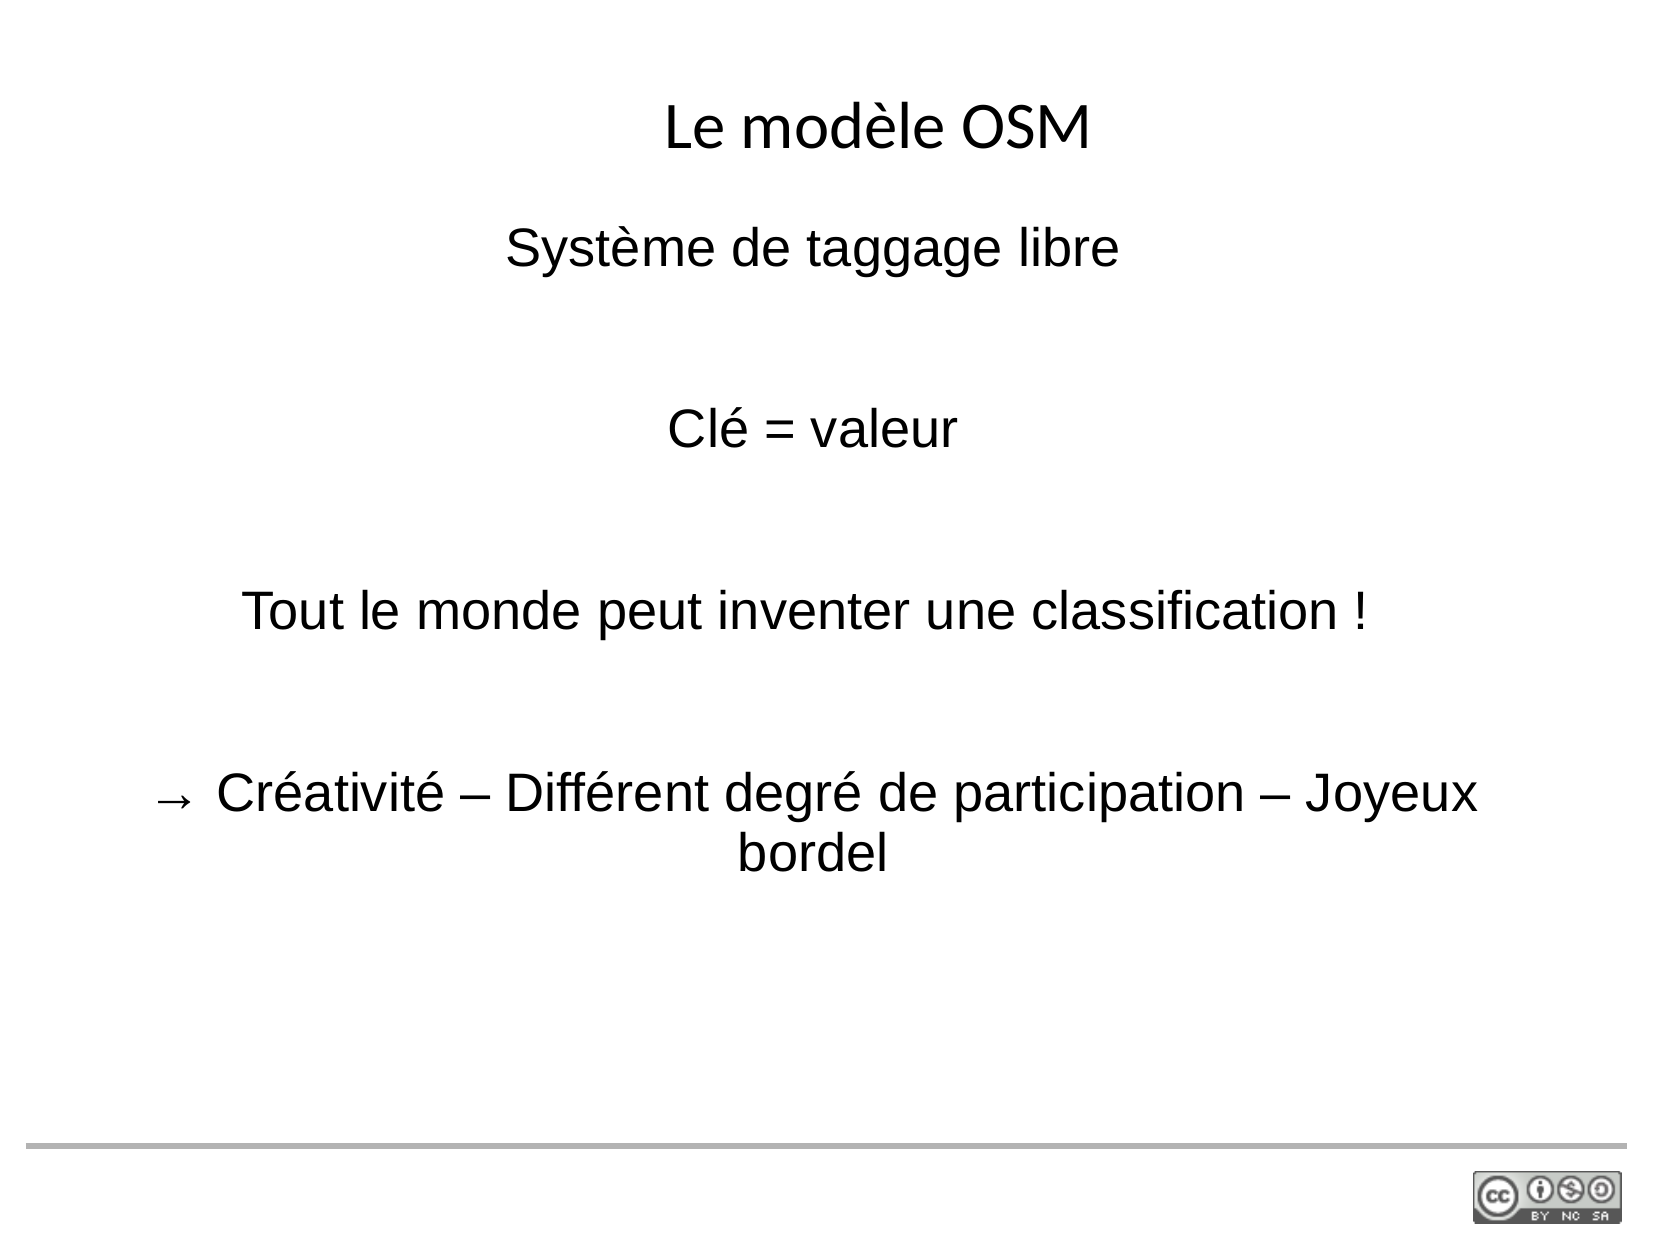

# Le modèle OSM
Système de taggage libre
Clé = valeur
Tout le monde peut inventer une classification !
→ Créativité – Différent degré de participation – Joyeux bordel